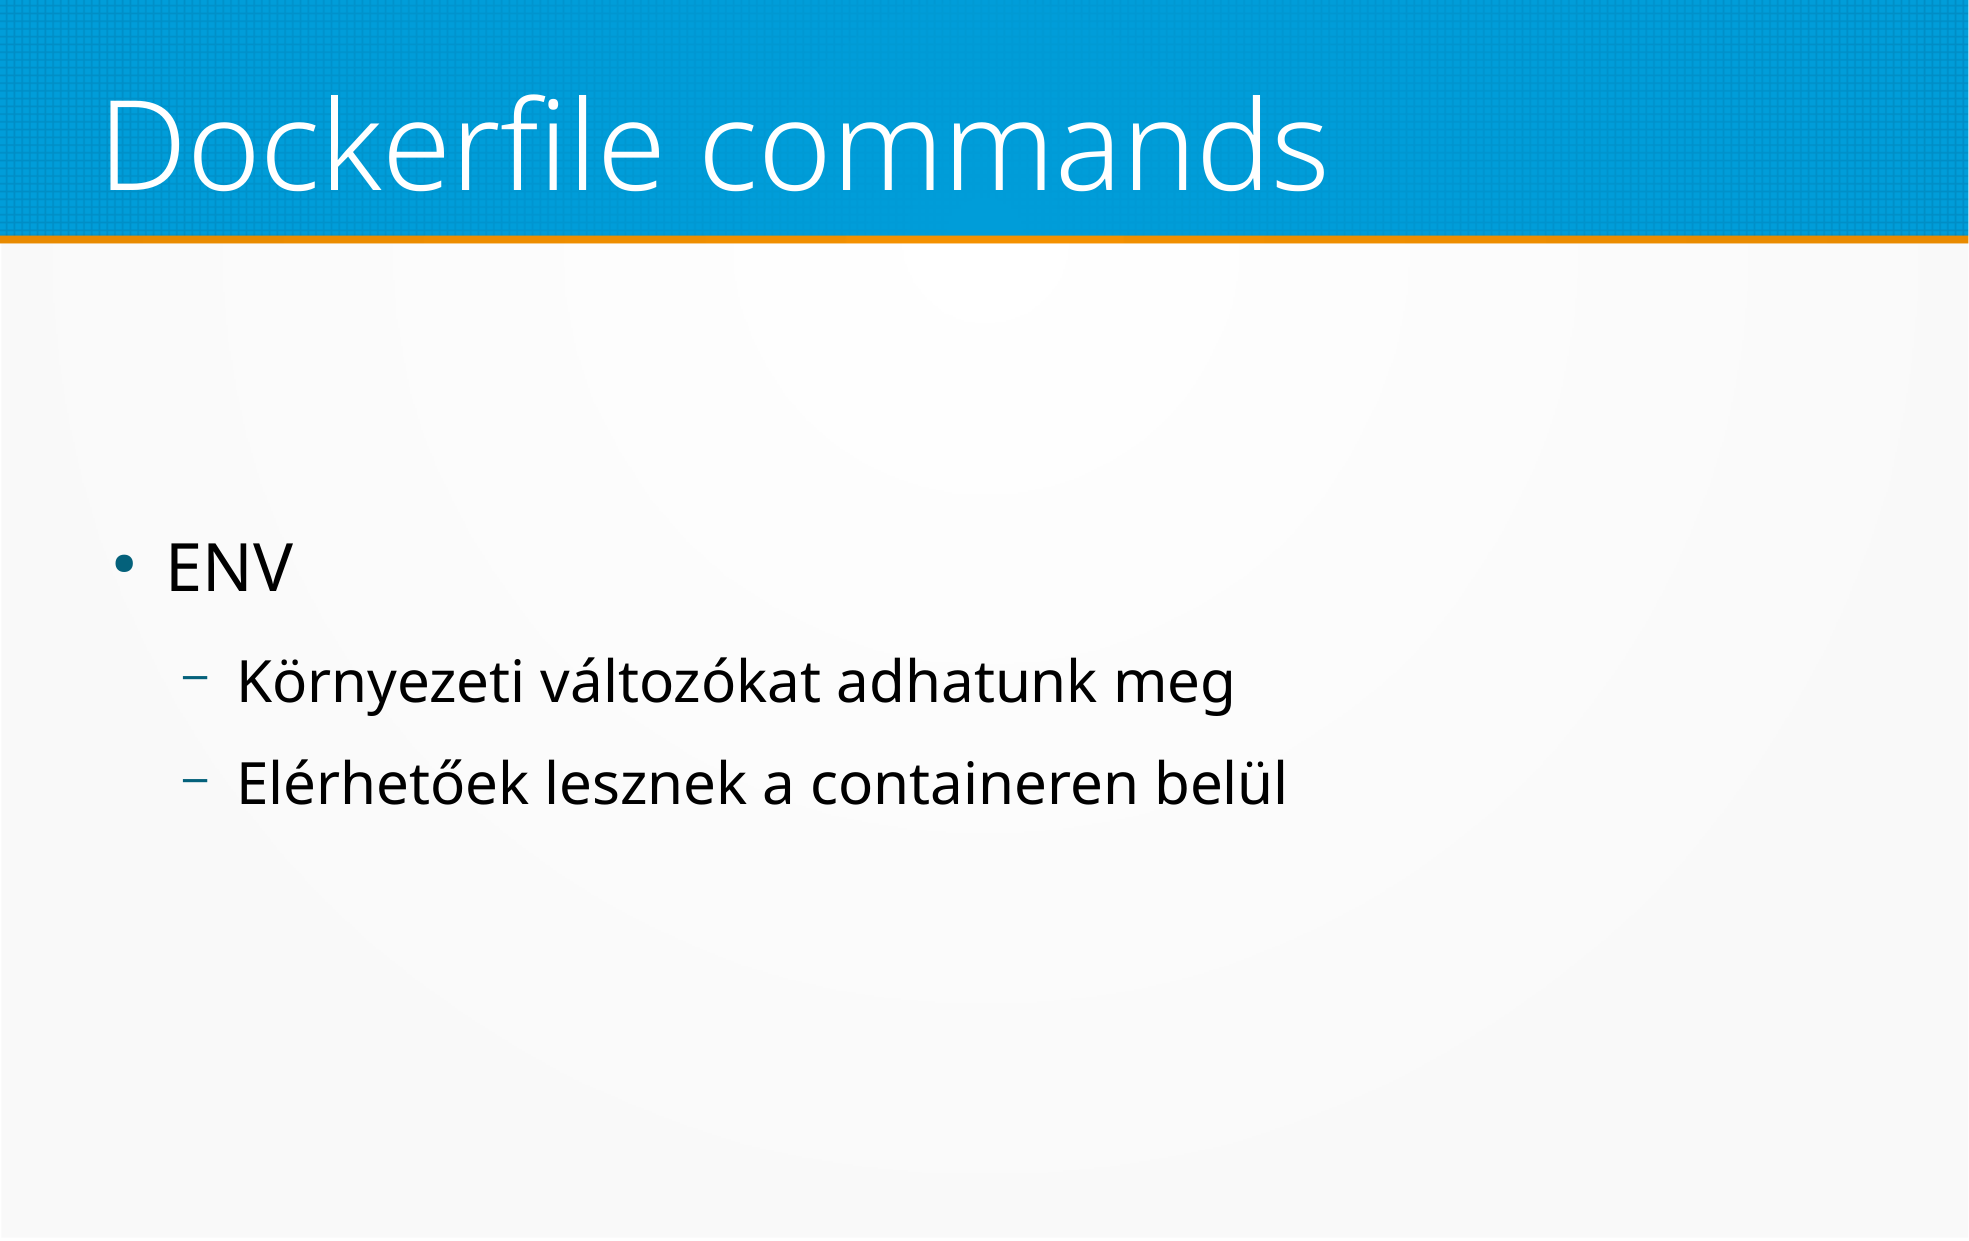

# Dockerfile commands
ENV
Környezeti változókat adhatunk meg
Elérhetőek lesznek a containeren belül